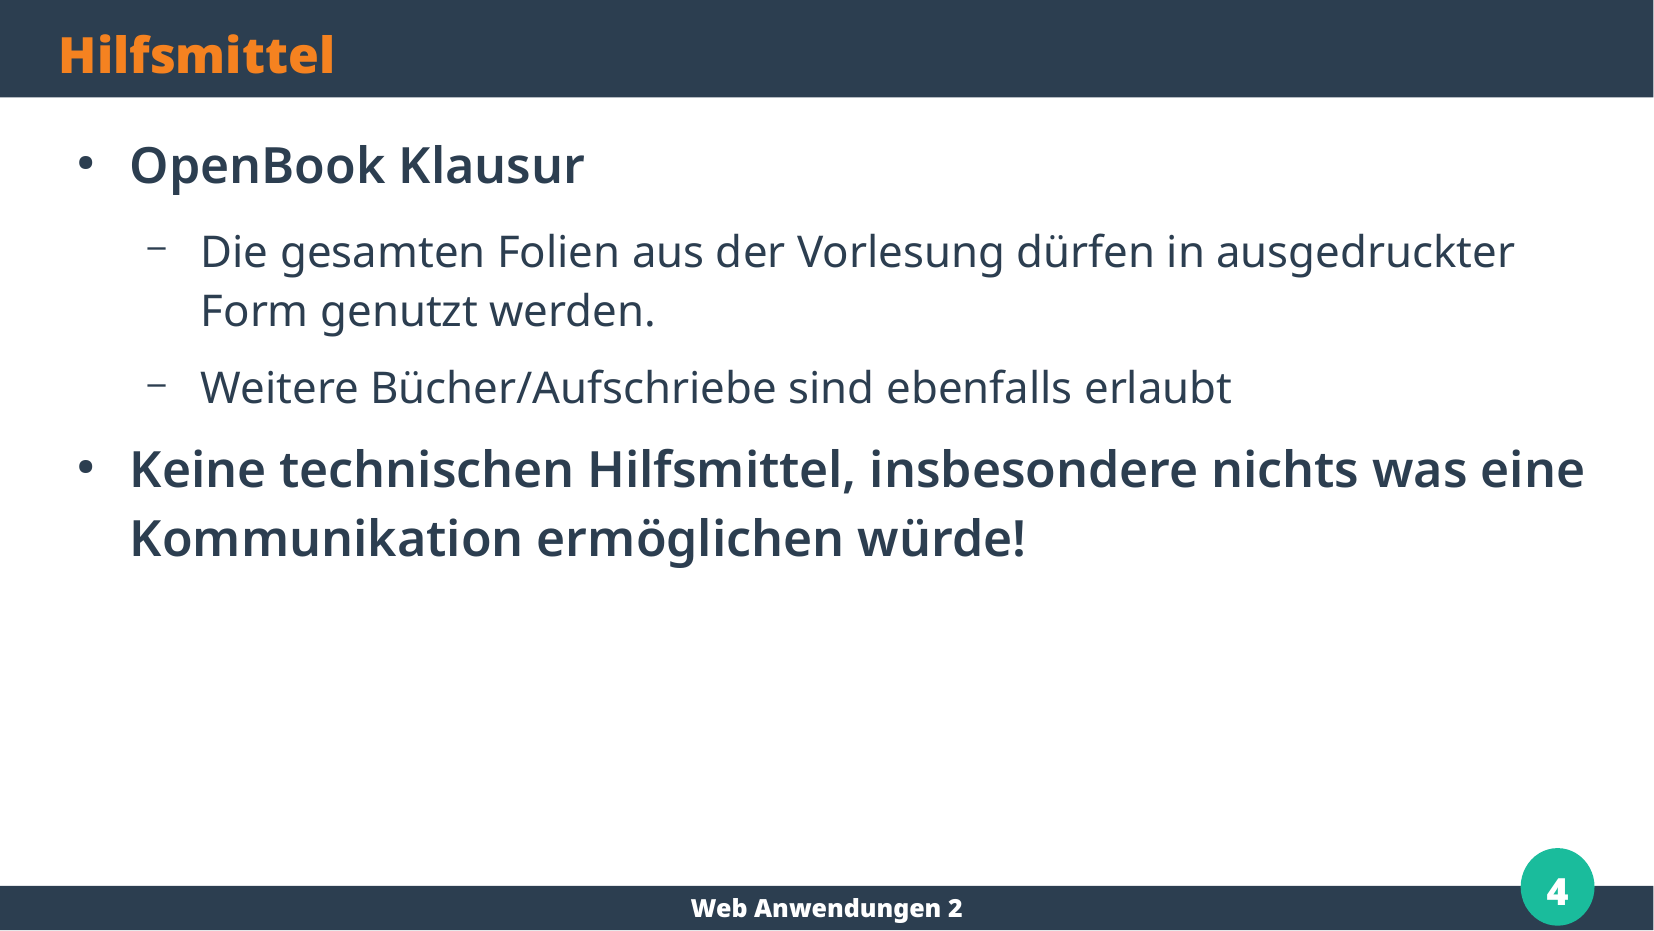

# Hilfsmittel
OpenBook Klausur
Die gesamten Folien aus der Vorlesung dürfen in ausgedruckter Form genutzt werden.
Weitere Bücher/Aufschriebe sind ebenfalls erlaubt
Keine technischen Hilfsmittel, insbesondere nichts was eine Kommunikation ermöglichen würde!
4